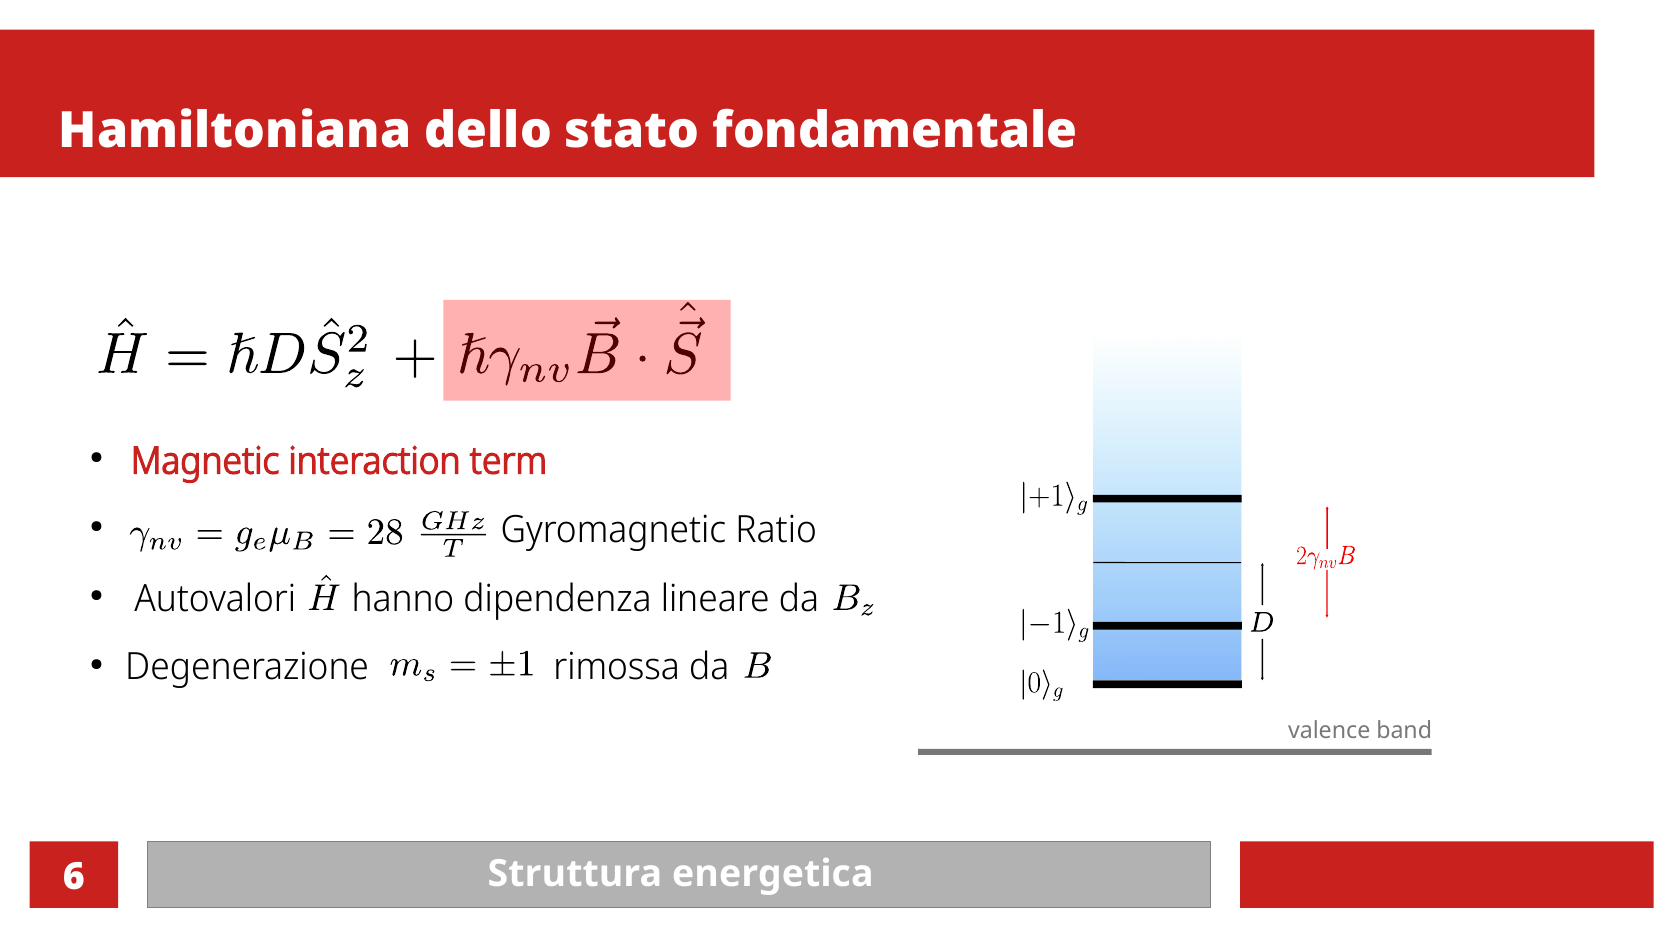

# Hamiltoniana dello stato fondamentale
 Magnetic interaction term
 Gyromagnetic Ratio
 Autovalori hanno dipendenza lineare da
Degenerazione rimossa da
Struttura energetica
6